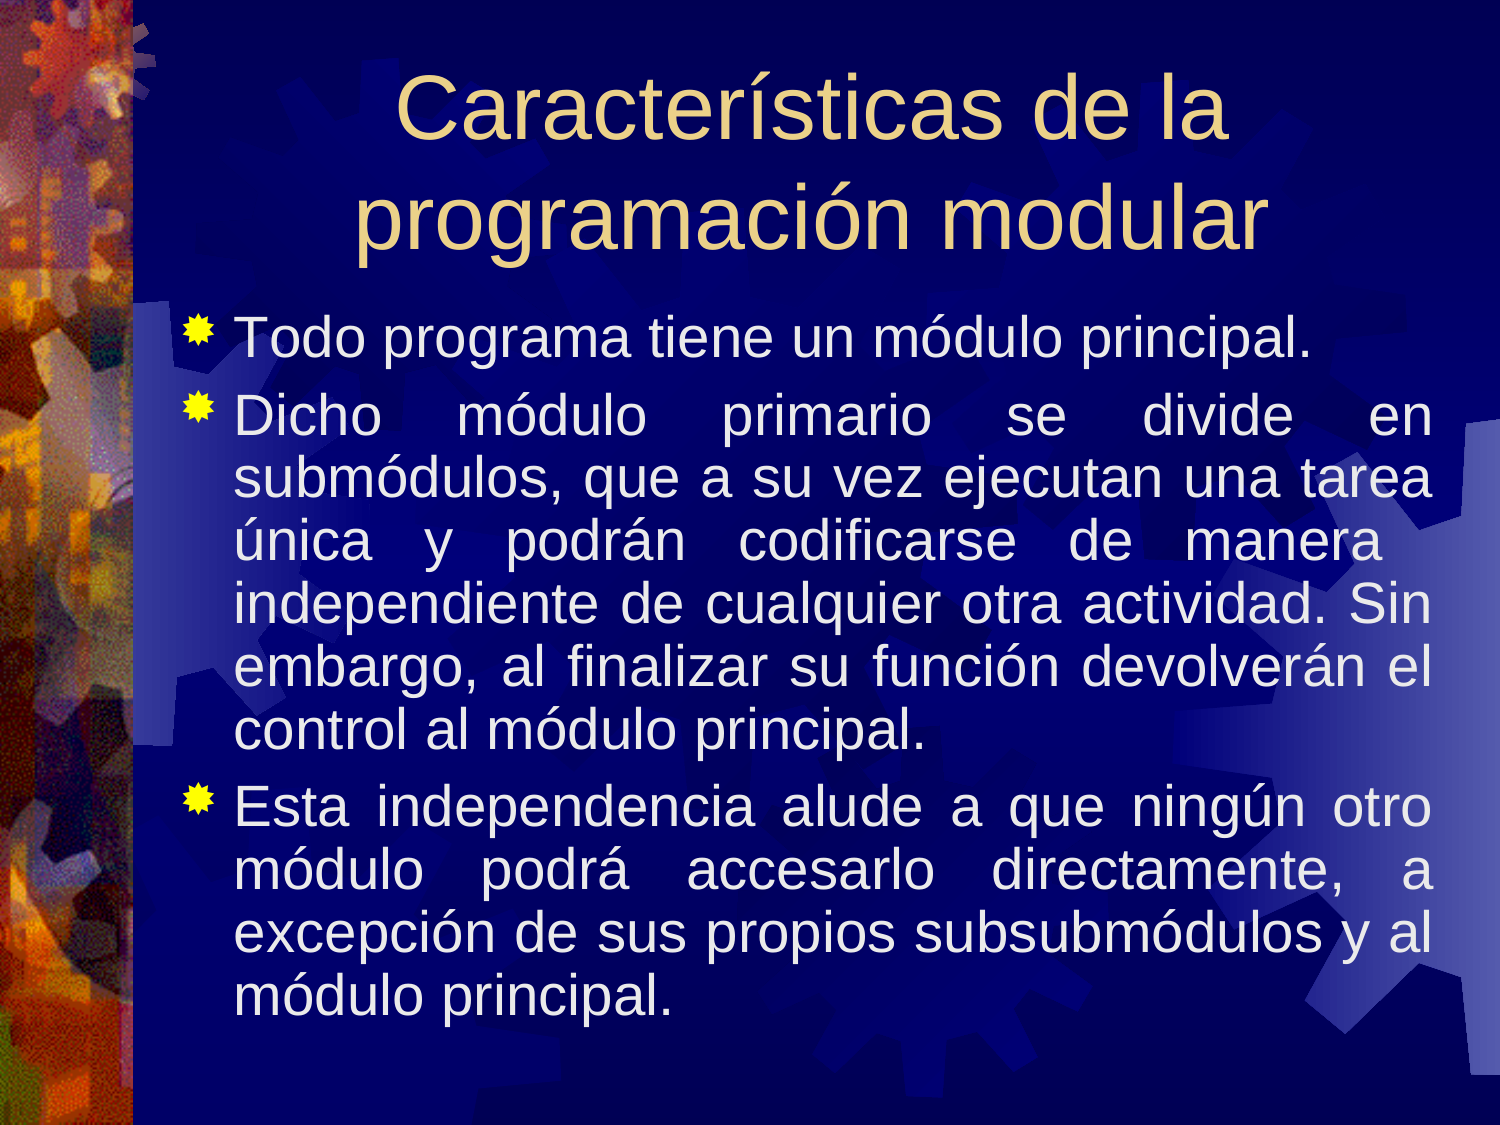

# Características de la programación modular
Todo programa tiene un módulo principal.
Dicho módulo primario se divide en submódulos, que a su vez ejecutan una tarea única y podrán codificarse de manera independiente de cualquier otra actividad. Sin embargo, al finalizar su función devolverán el control al módulo principal.
Esta independencia alude a que ningún otro módulo podrá accesarlo directamente, a excepción de sus propios subsubmódulos y al módulo principal.